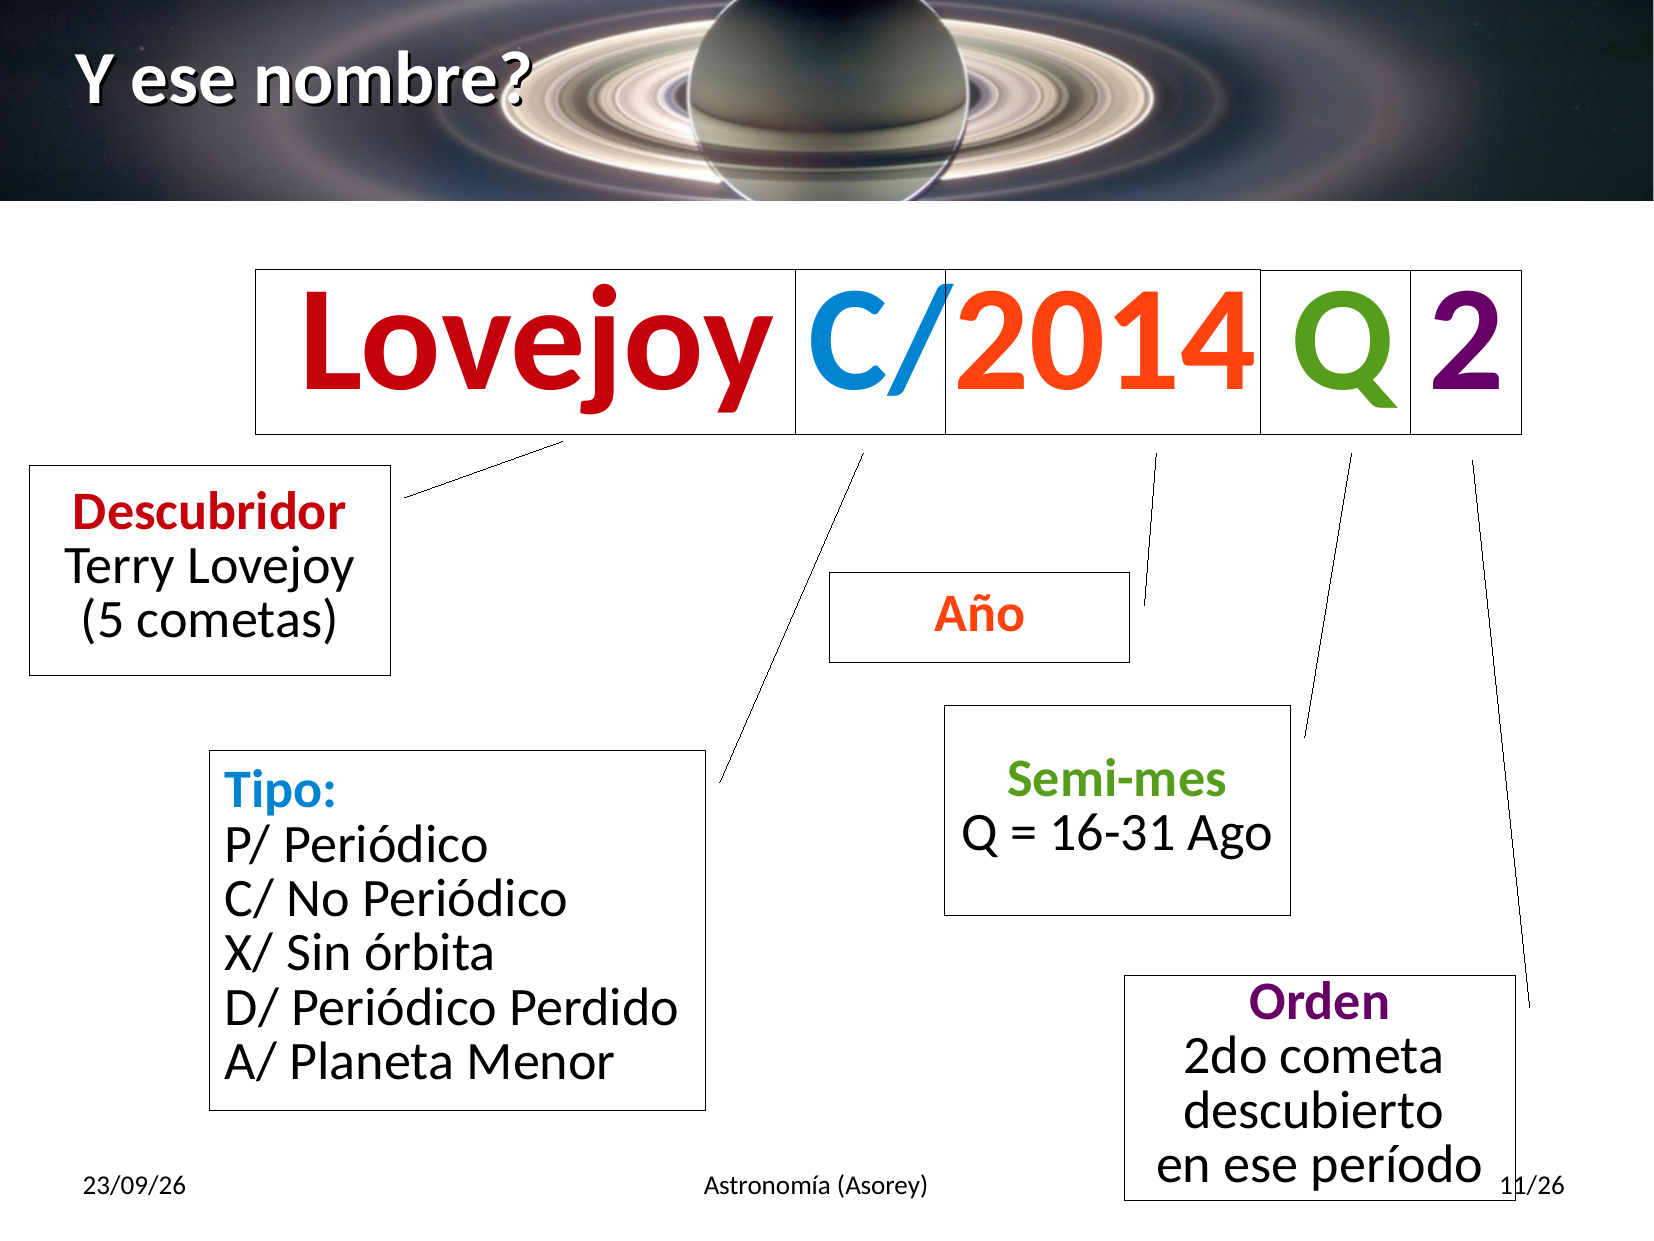

# Y ese nombre?
Lovejoy C/2014 Q 2
Descubridor
Terry Lovejoy
(5 cometas)
Año
Semi-mes
Q = 16-31 Ago
Tipo:
P/ Periódico
C/ No Periódico
X/ Sin órbita
D/ Periódico Perdido
A/ Planeta Menor
Orden
2do cometa
descubierto
en ese período
Astronomía (Asorey)
11